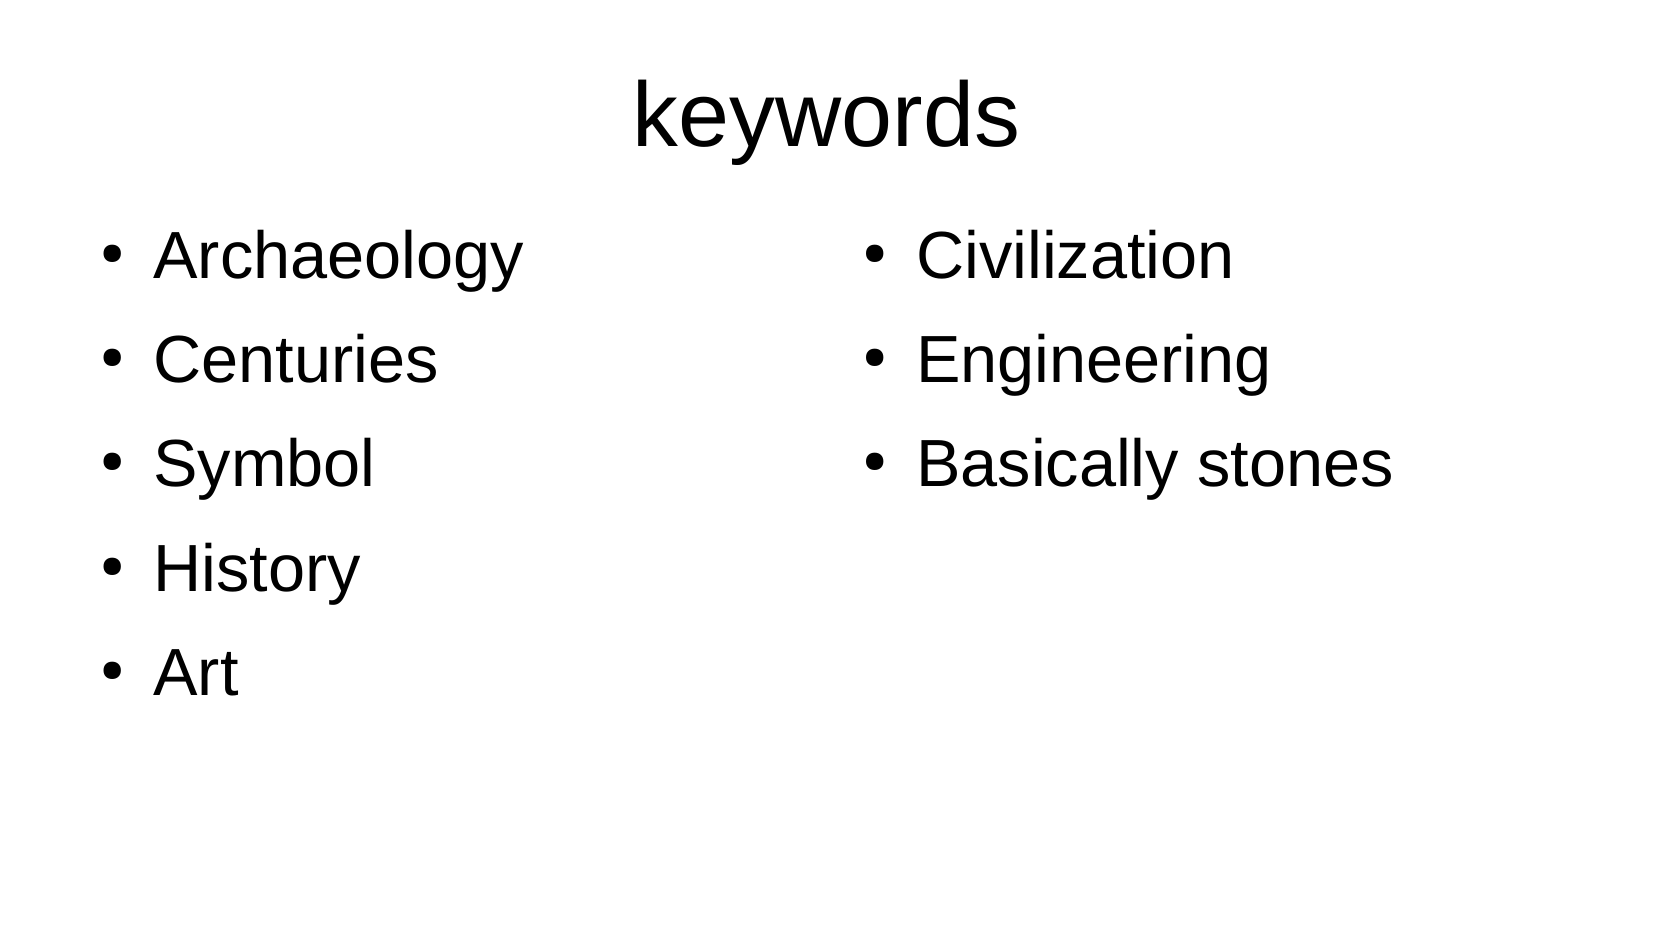

# keywords
Archaeology
Centuries
Symbol
History
Art
Civilization
Engineering
Basically stones